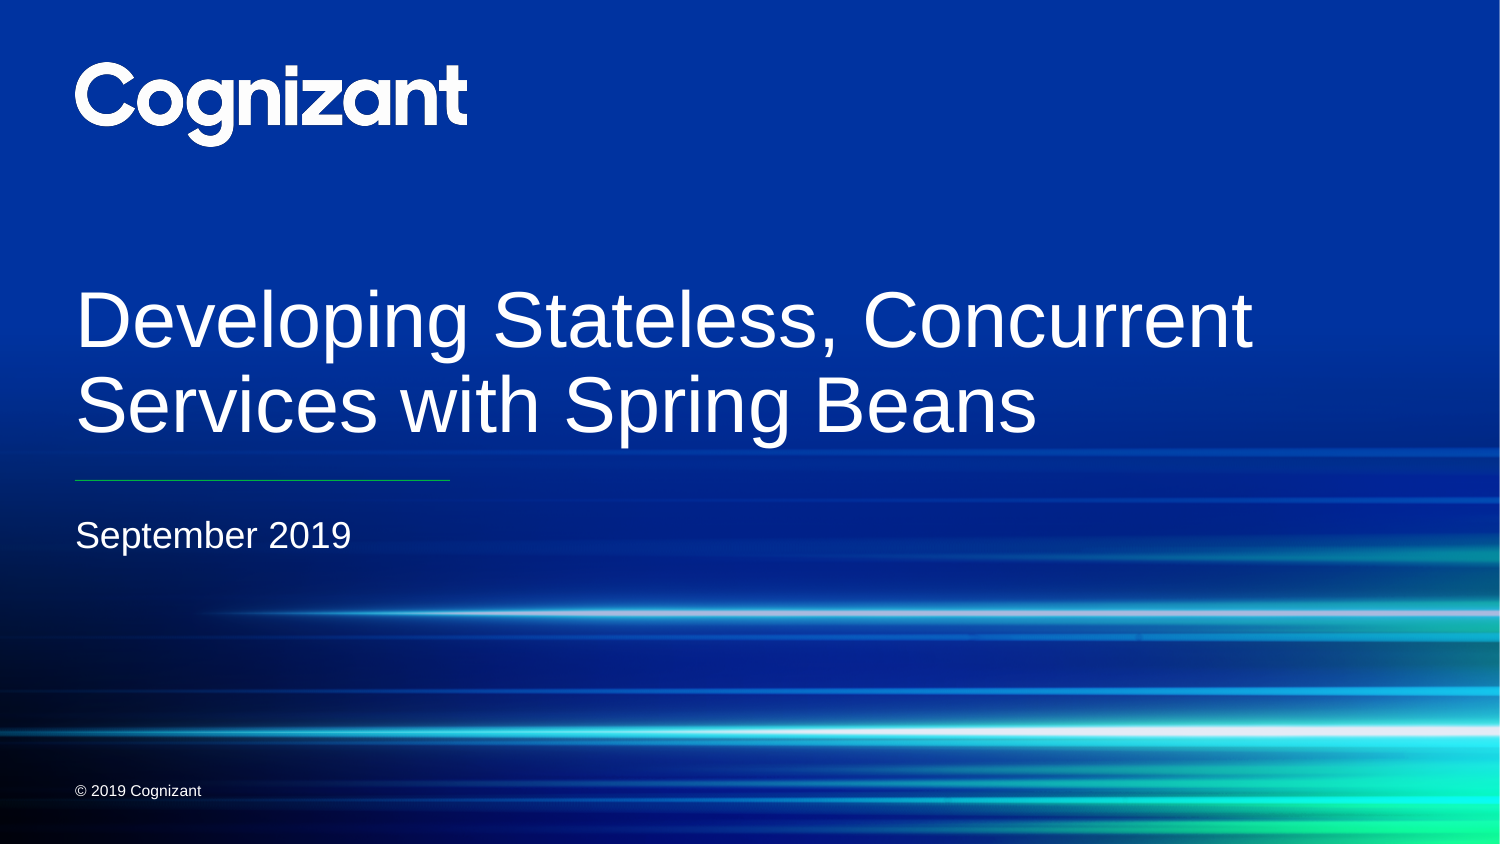

Developing Stateless, Concurrent Services with Spring Beans
September 2019
© 2019 Cognizant